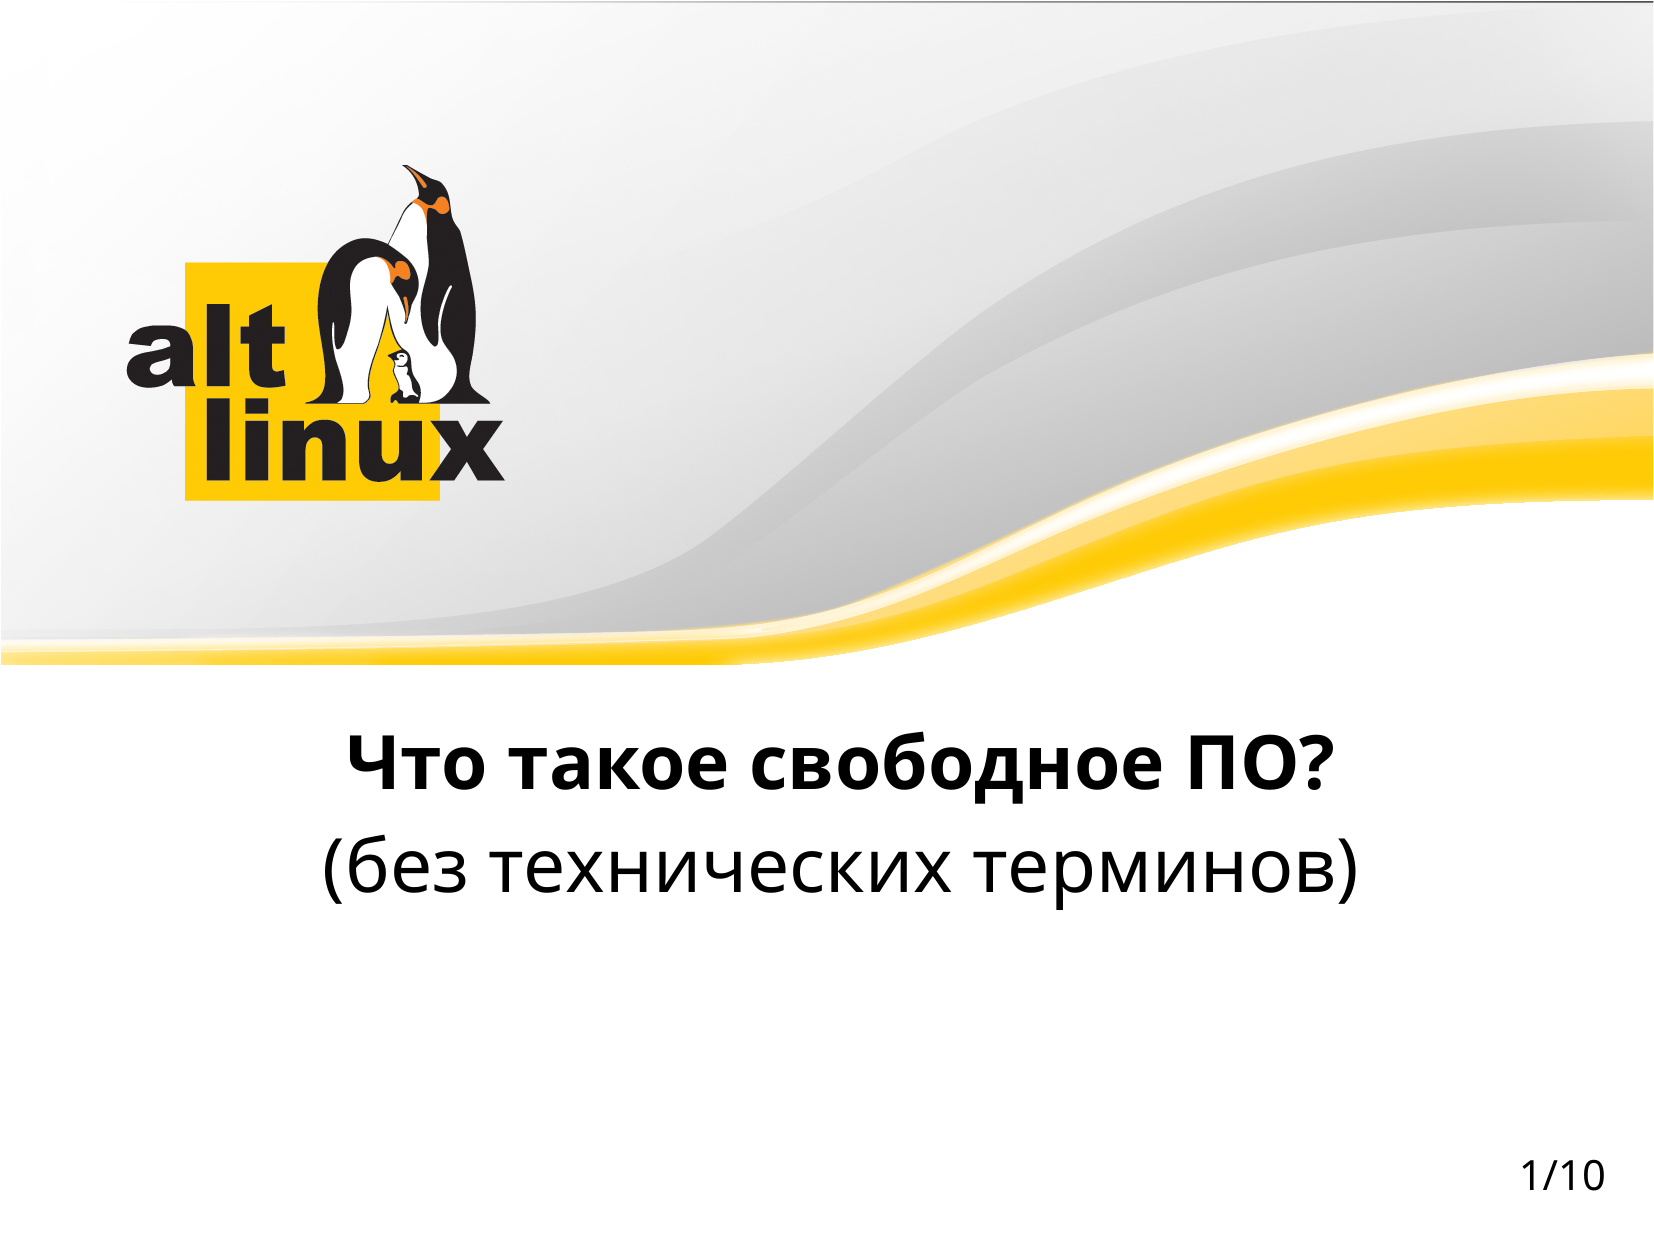

#
Что такое свободное ПО?
(без технических терминов)
1/10